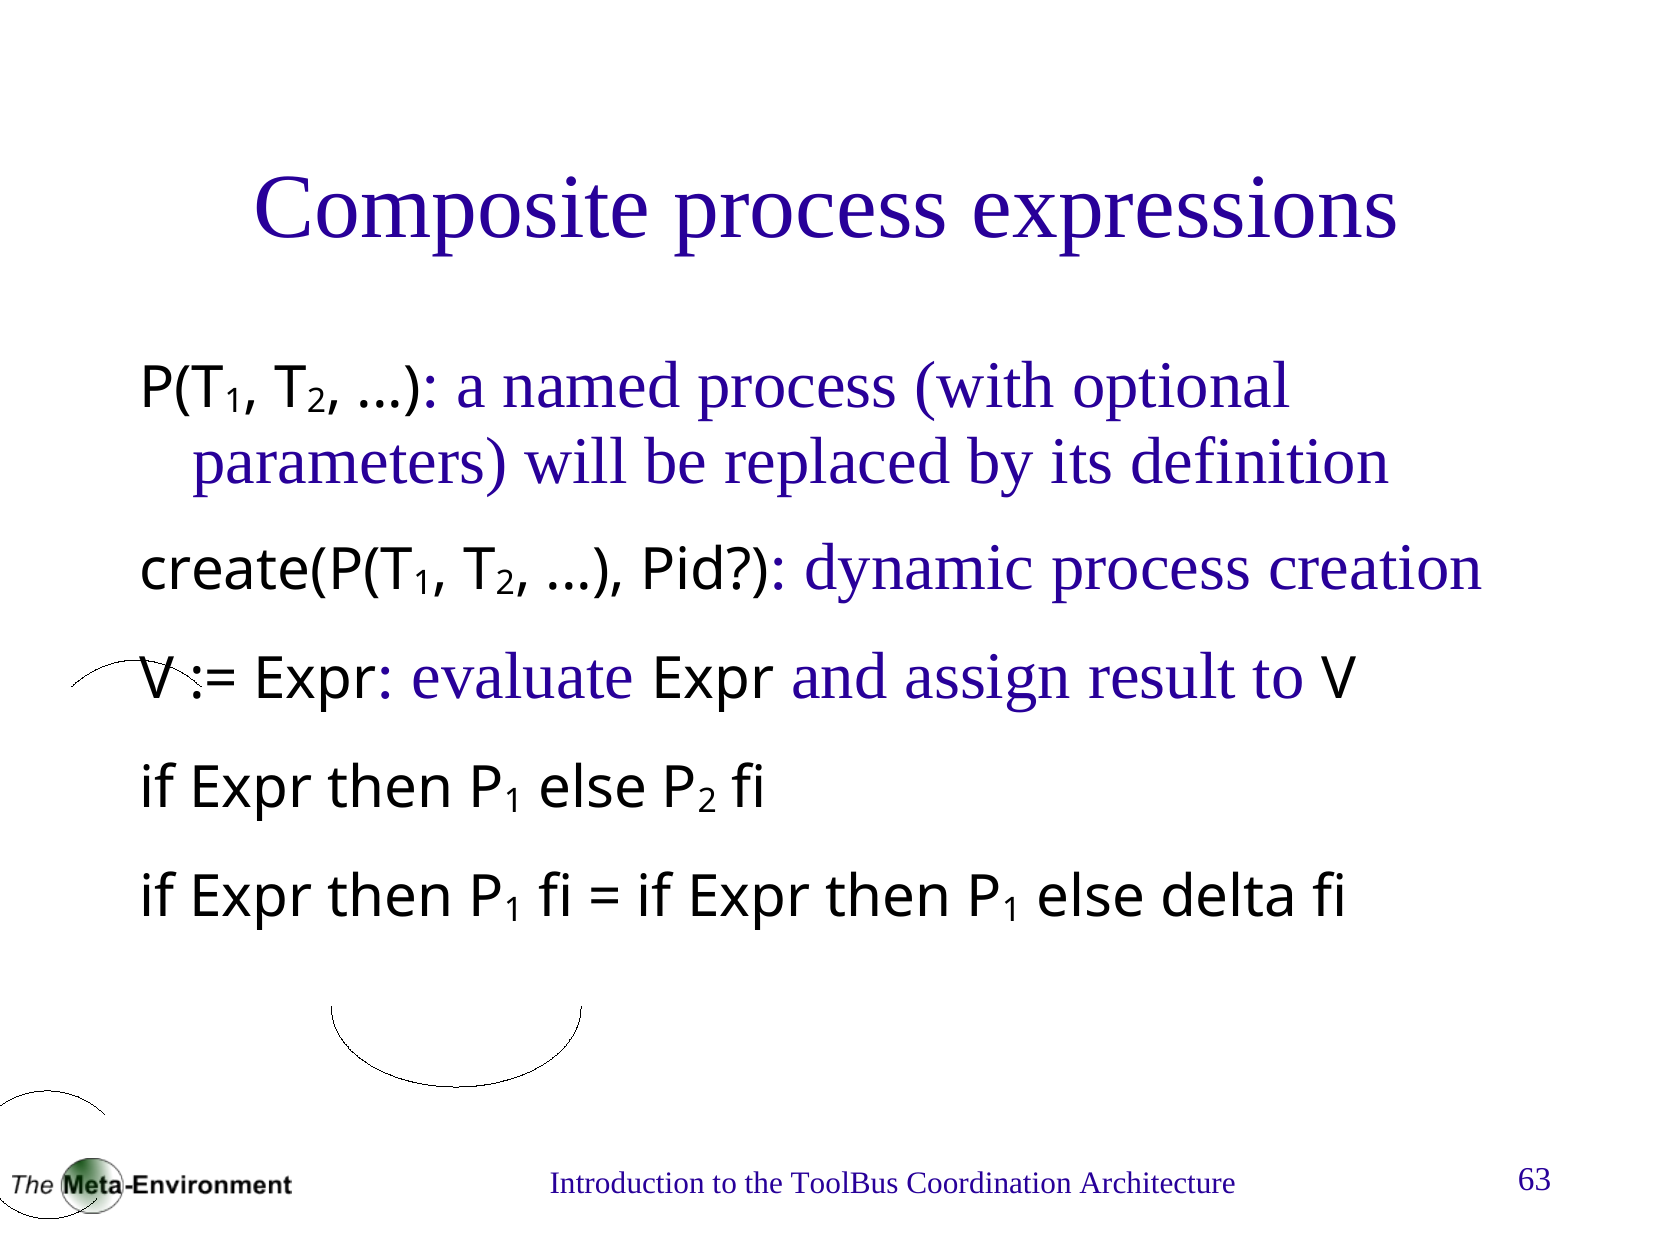

# Composite process expressions
P(T1, T2, ...): a named process (with optional parameters) will be replaced by its definition
create(P(T1, T2, ...), Pid?): dynamic process creation
V := Expr: evaluate Expr and assign result to V
if Expr then P1 else P2 fi
if Expr then P1 fi = if Expr then P1 else delta fi